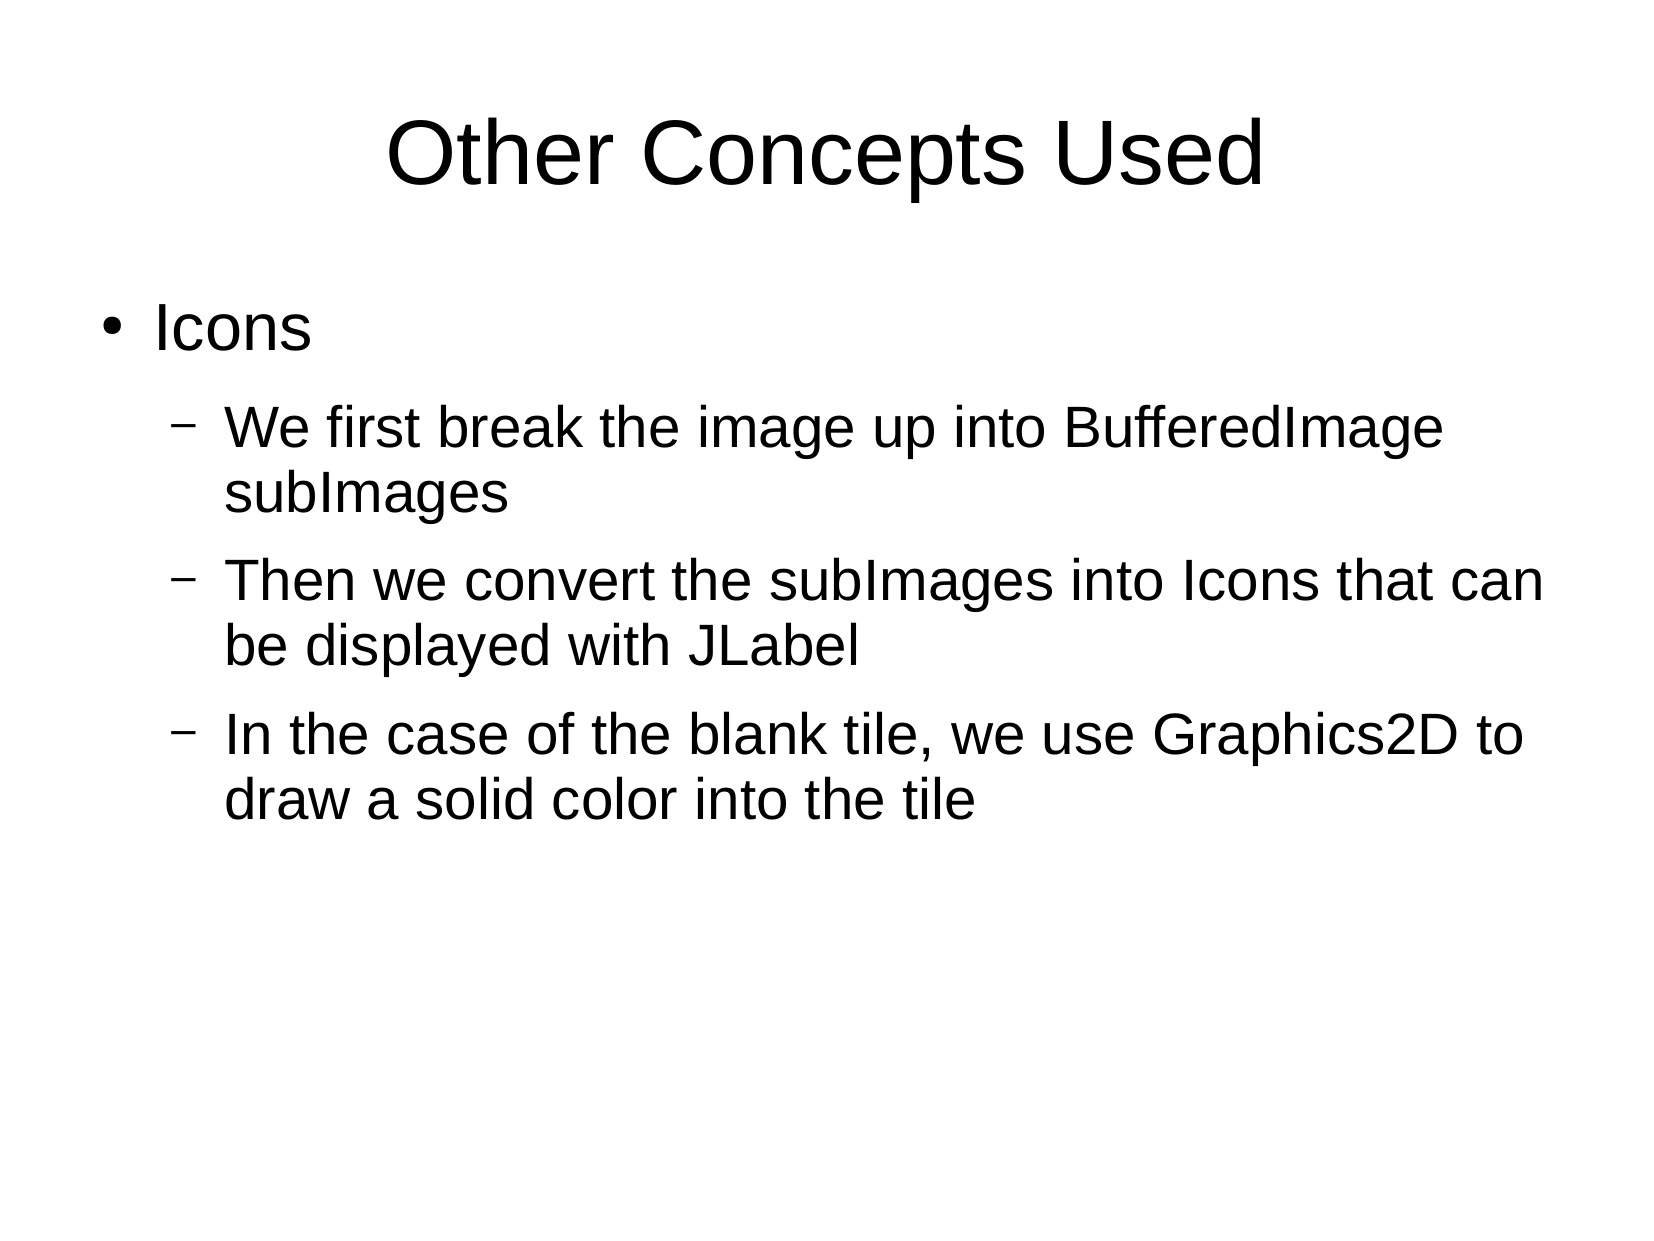

# Other Concepts Used
Icons
We first break the image up into BufferedImage subImages
Then we convert the subImages into Icons that can be displayed with JLabel
In the case of the blank tile, we use Graphics2D to draw a solid color into the tile